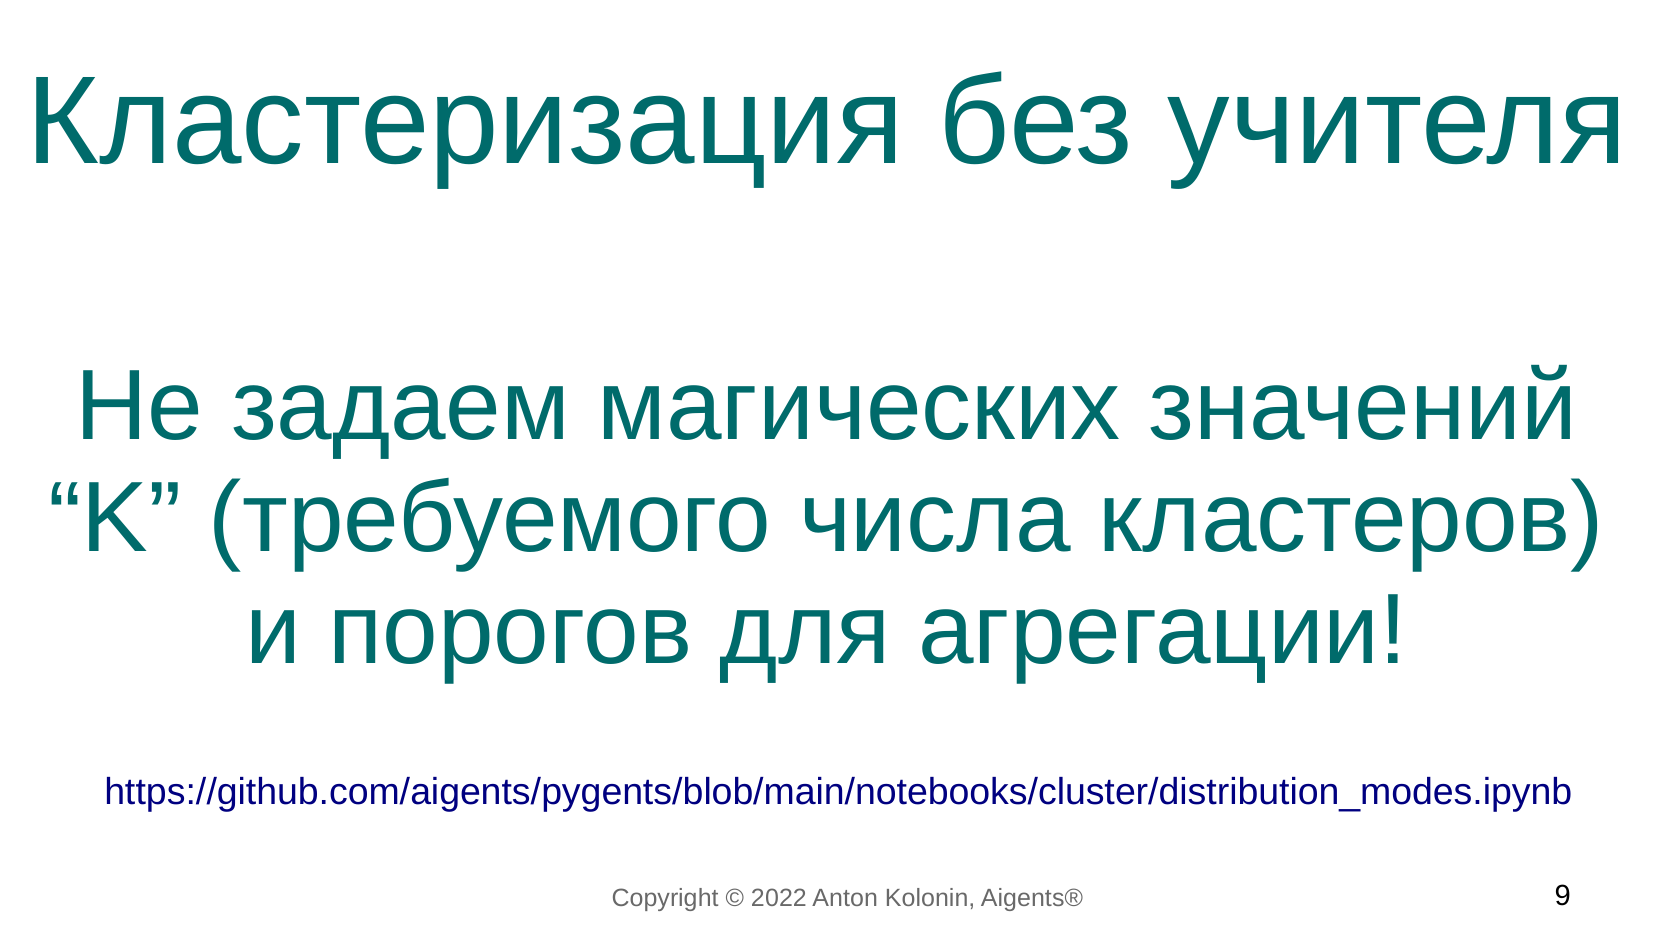

Кластеризация без учителя
Не задаем магических значений “K” (требуемого числа кластеров) и порогов для агрегации!
https://github.com/aigents/pygents/blob/main/notebooks/cluster/distribution_modes.ipynb
Copyright © 2022 Anton Kolonin, Aigents®
9